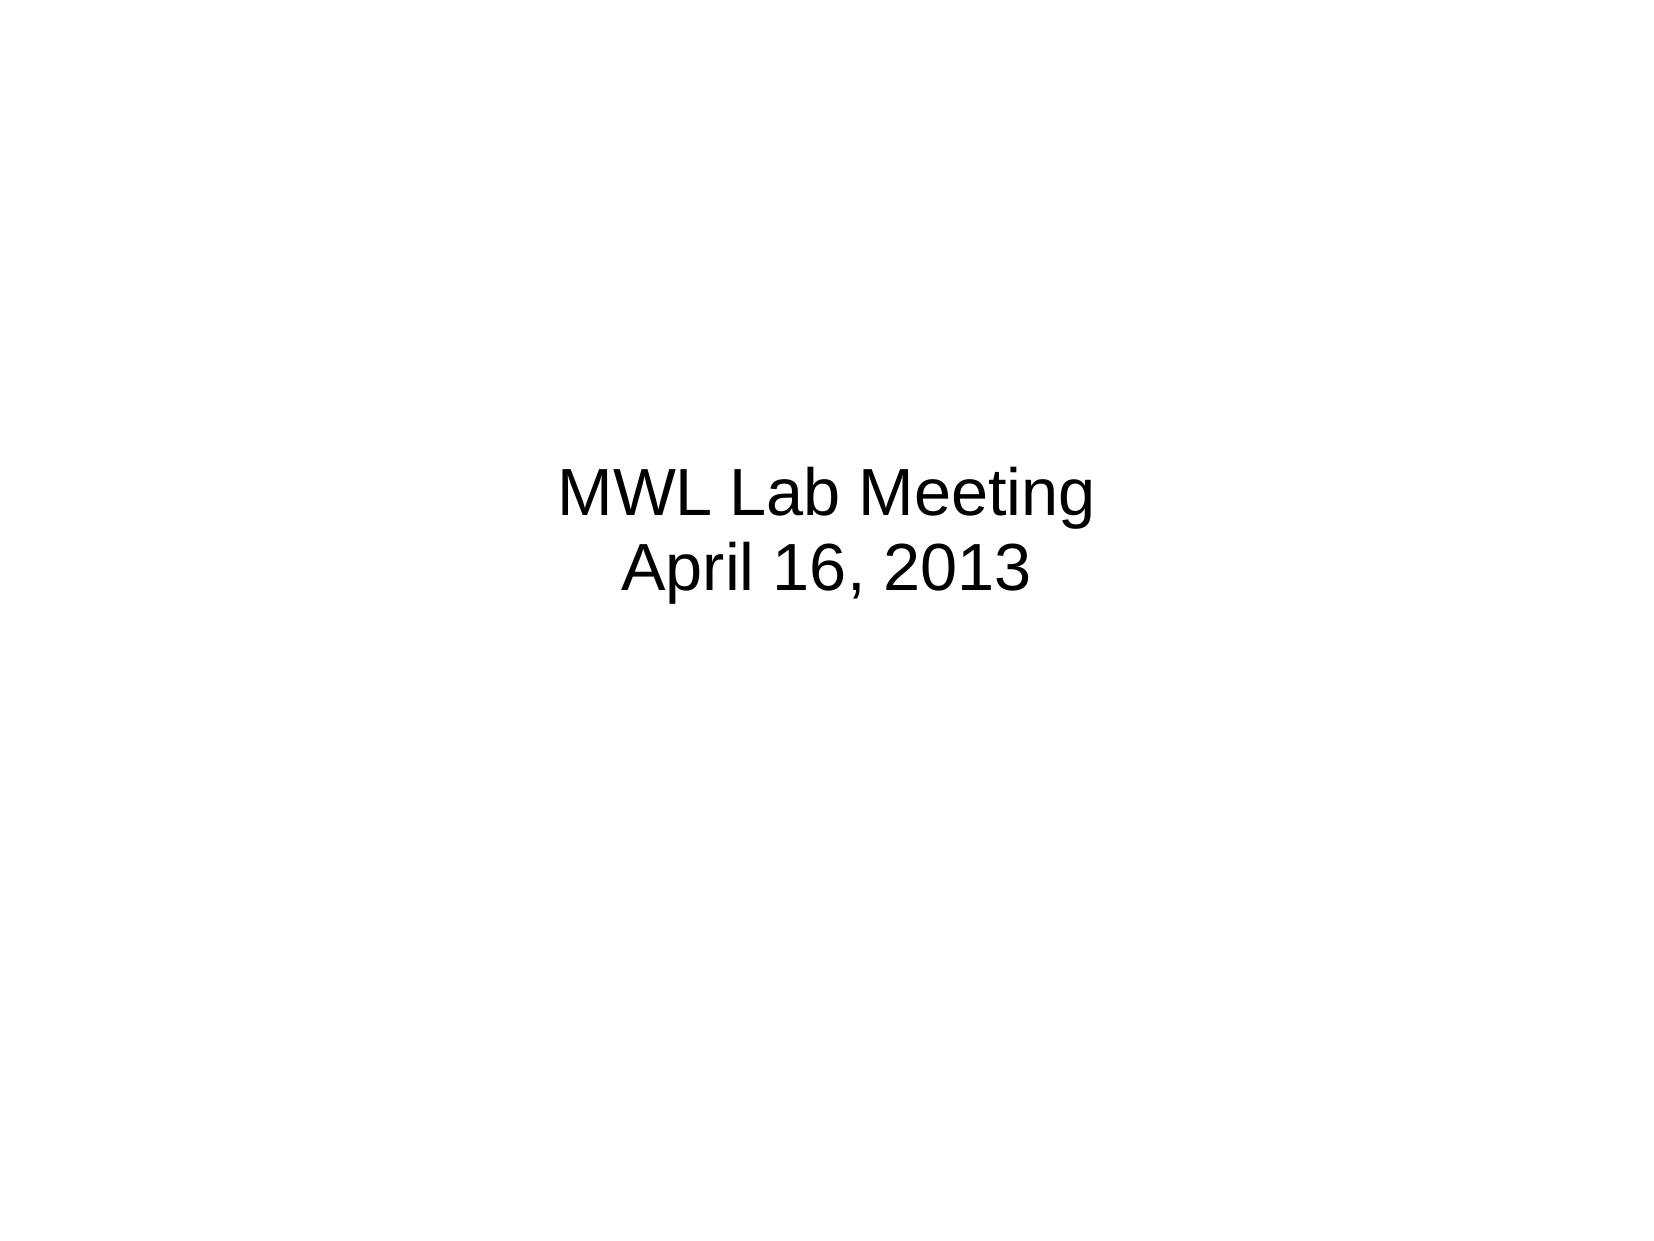

# MWL Lab Meeting
April 16, 2013